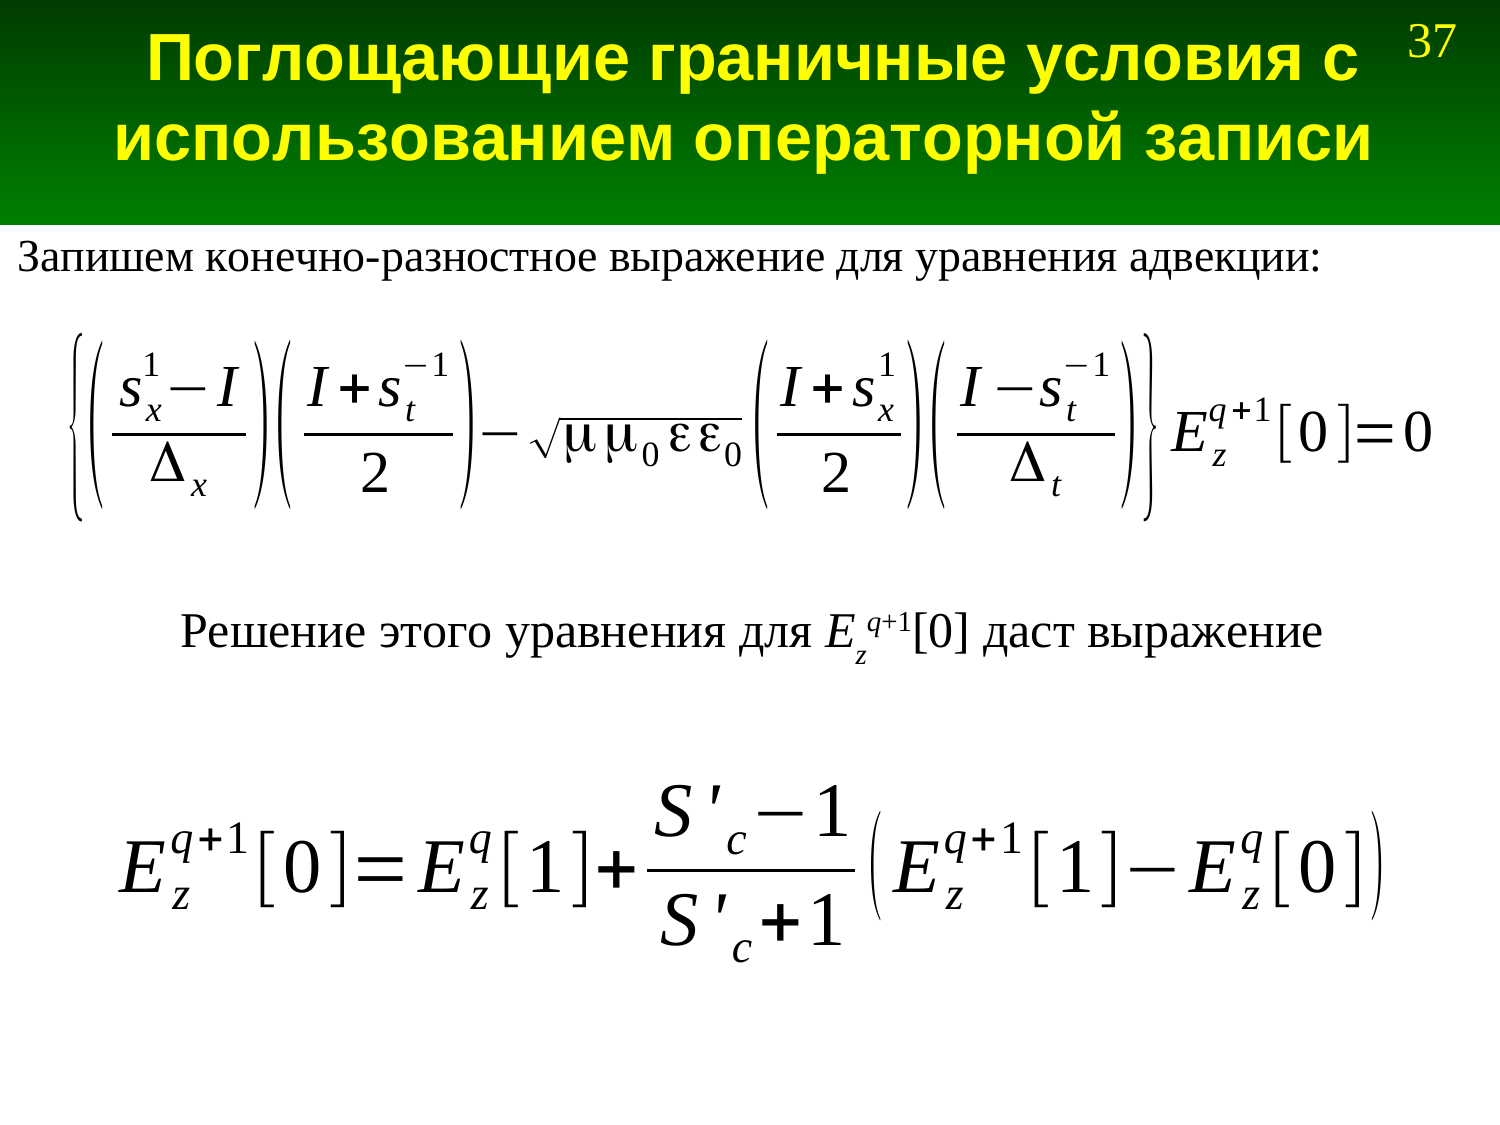

# Поглощающие граничные условия с использованием операторной записи
Запишем конечно-разностное выражение для уравнения адвекции:
Решение этого уравнения для Ezq+1[0] даст выражение